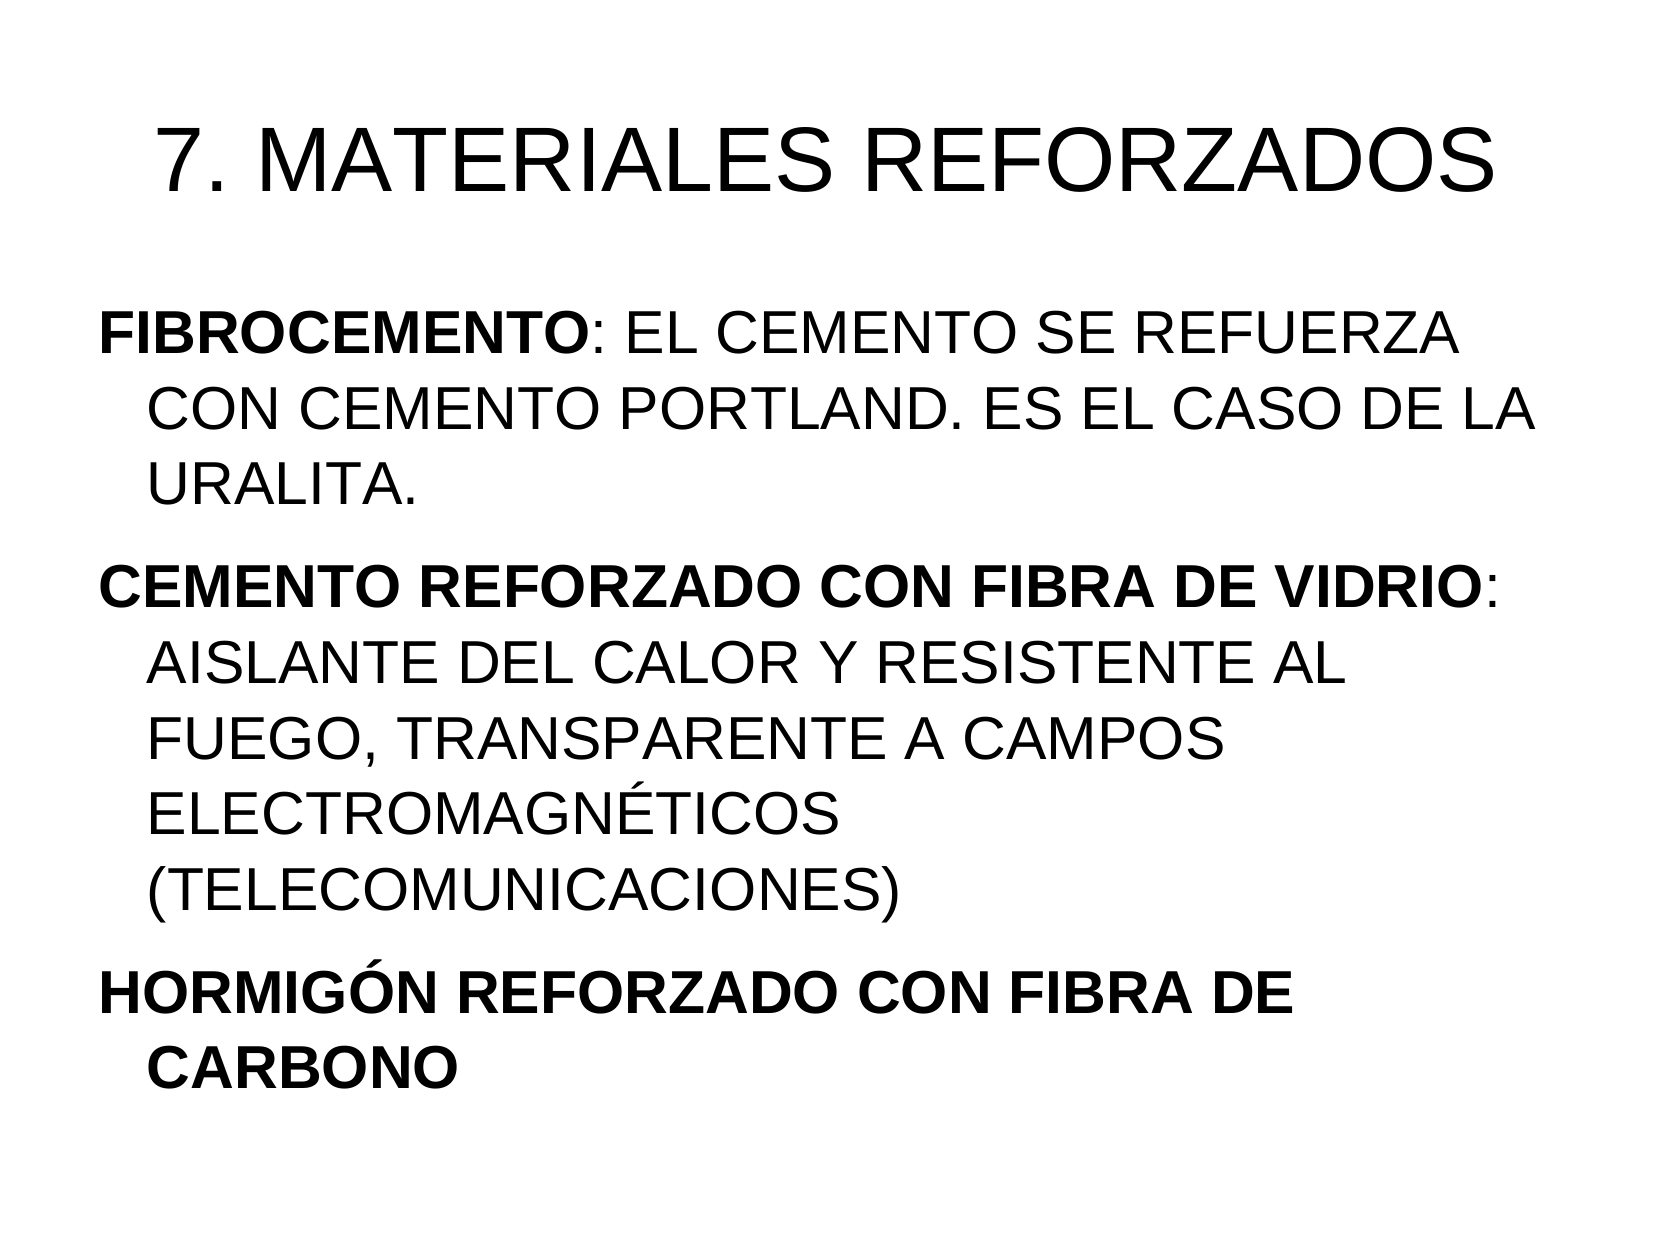

7. MATERIALES REFORZADOS
# FIBROCEMENTO: EL CEMENTO SE REFUERZA CON CEMENTO PORTLAND. ES EL CASO DE LA URALITA.
CEMENTO REFORZADO CON FIBRA DE VIDRIO: AISLANTE DEL CALOR Y RESISTENTE AL FUEGO, TRANSPARENTE A CAMPOS ELECTROMAGNÉTICOS (TELECOMUNICACIONES)
HORMIGÓN REFORZADO CON FIBRA DE CARBONO